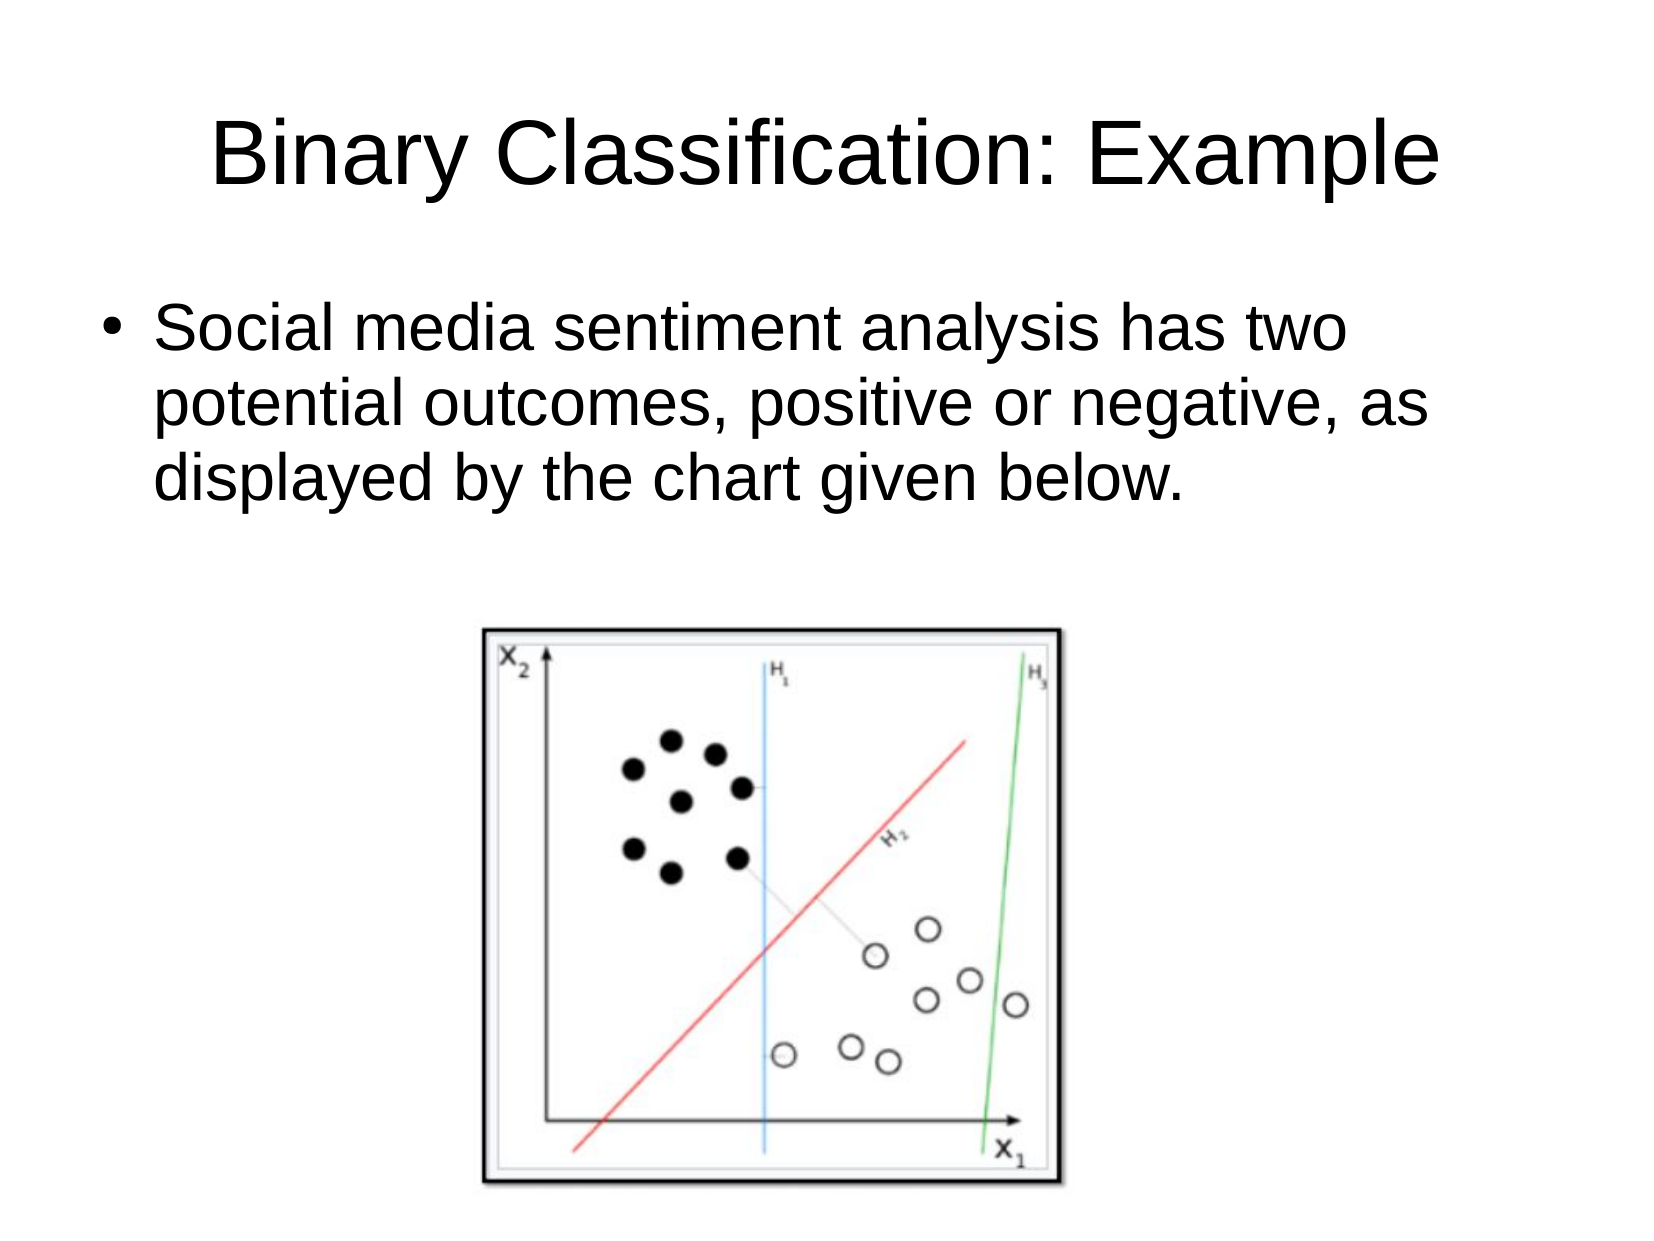

# Binary Classification: Example
Social media sentiment analysis has two potential outcomes, positive or negative, as displayed by the chart given below.